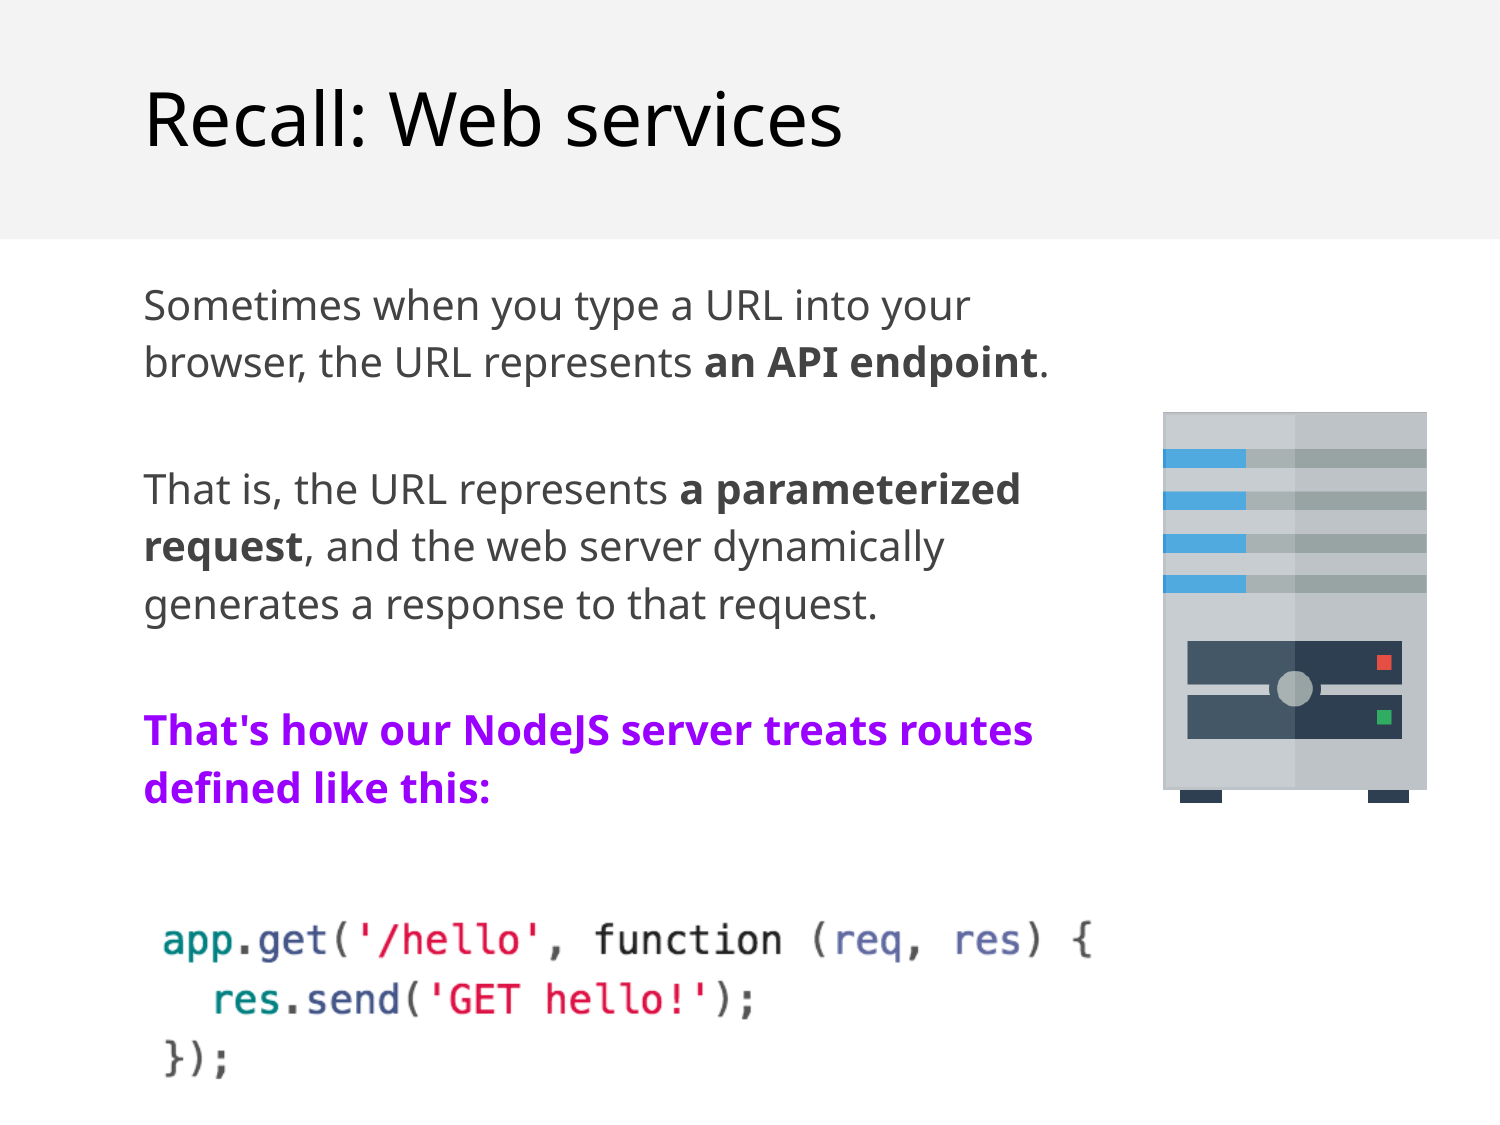

# Recall: Web services
Sometimes when you type a URL into your browser, the URL represents an API endpoint.
That is, the URL represents a parameterized request, and the web server dynamically generates a response to that request.
That's how our NodeJS server treats routes defined like this: